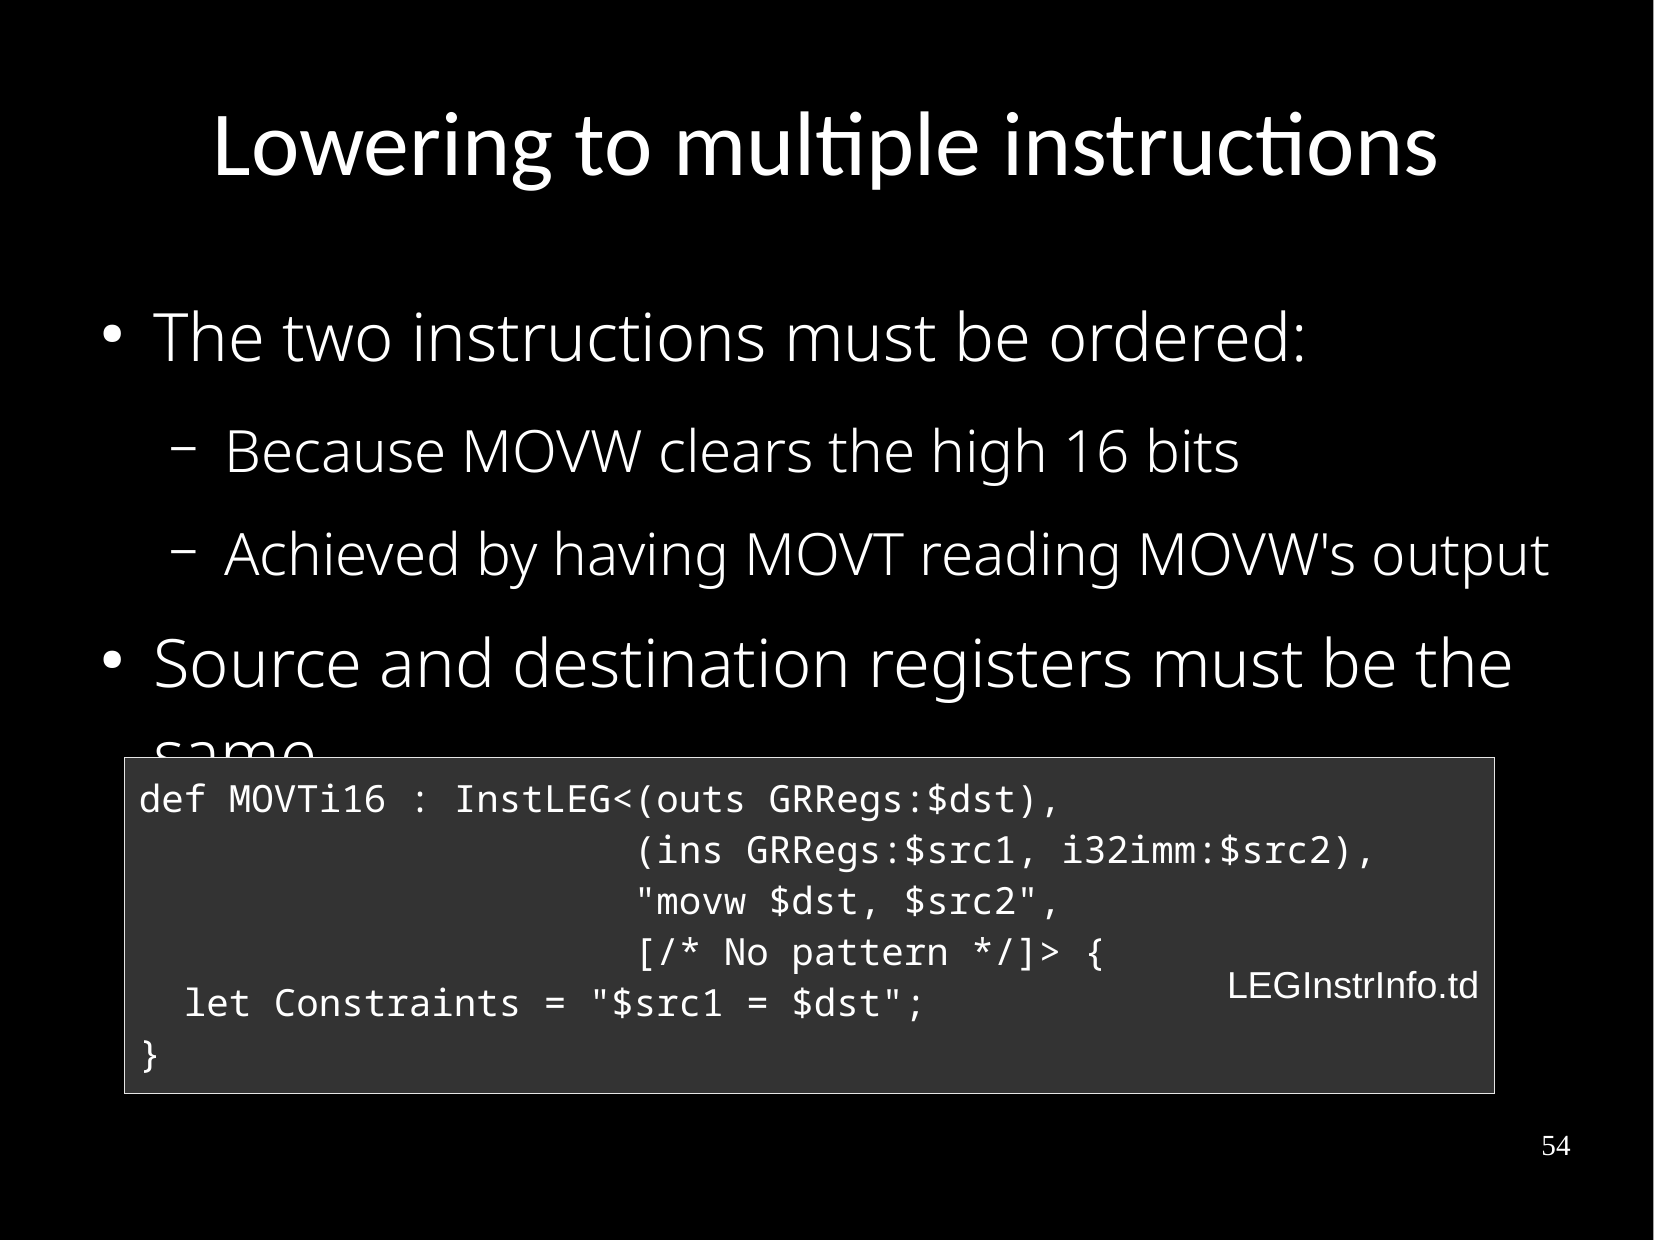

# Lowering to multiple instructions
The two instructions must be ordered:
Because MOVW clears the high 16 bits
Achieved by having MOVT reading MOVW's output
Source and destination registers must be the same
Use 'Constraints' in Tablegen (unless using pseudo)
def MOVTi16 : InstLEG<(outs GRRegs:$dst),
 (ins GRRegs:$src1, i32imm:$src2),
 "movw $dst, $src2",
 [/* No pattern */]> {
 let Constraints = "$src1 = $dst";
}
LEGInstrInfo.td
54